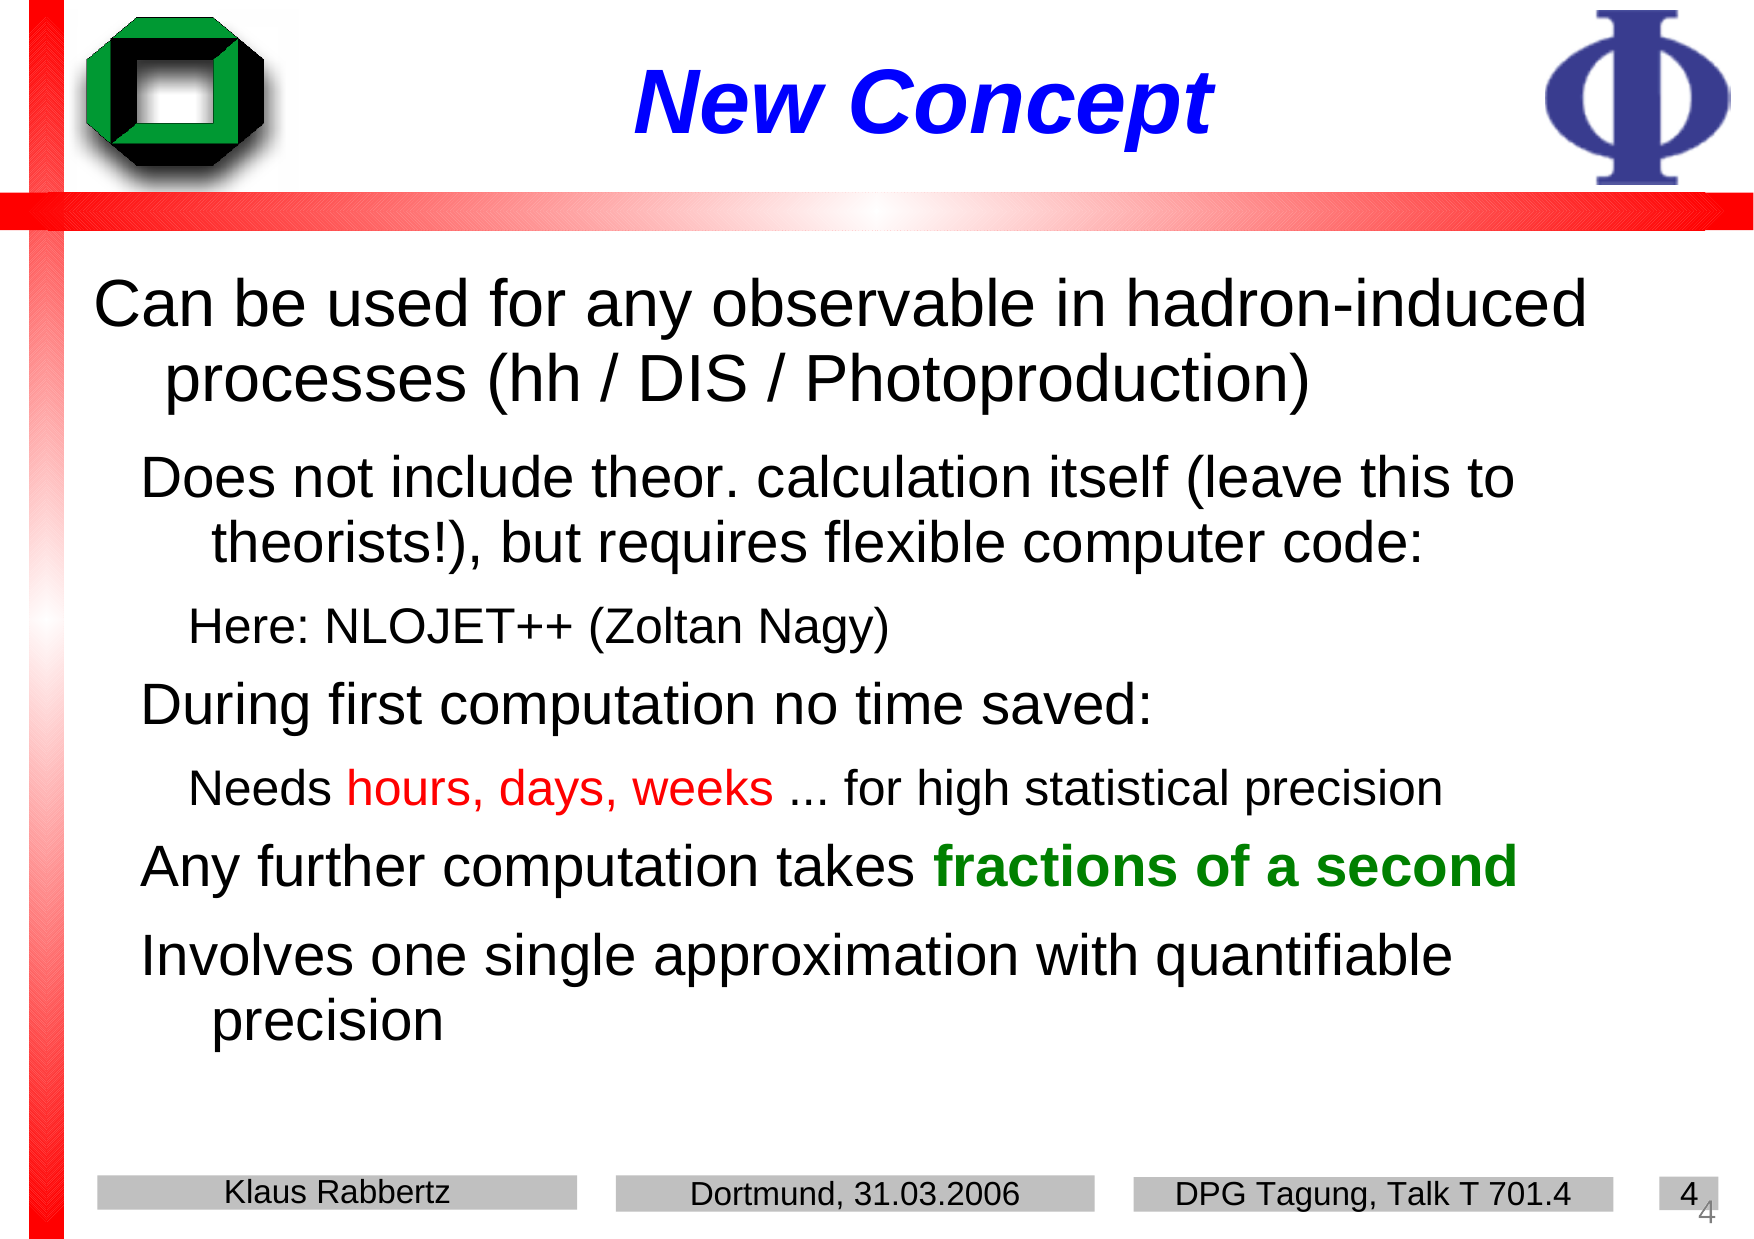

# New Concept
Can be used for any observable in hadron-induced processes (hh / DIS / Photoproduction)
Does not include theor. calculation itself (leave this to theorists!), but requires flexible computer code:
Here: NLOJET++ (Zoltan Nagy)
During first computation no time saved:
Needs hours, days, weeks ... for high statistical precision
Any further computation takes fractions of a second
Involves one single approximation with quantifiable precision